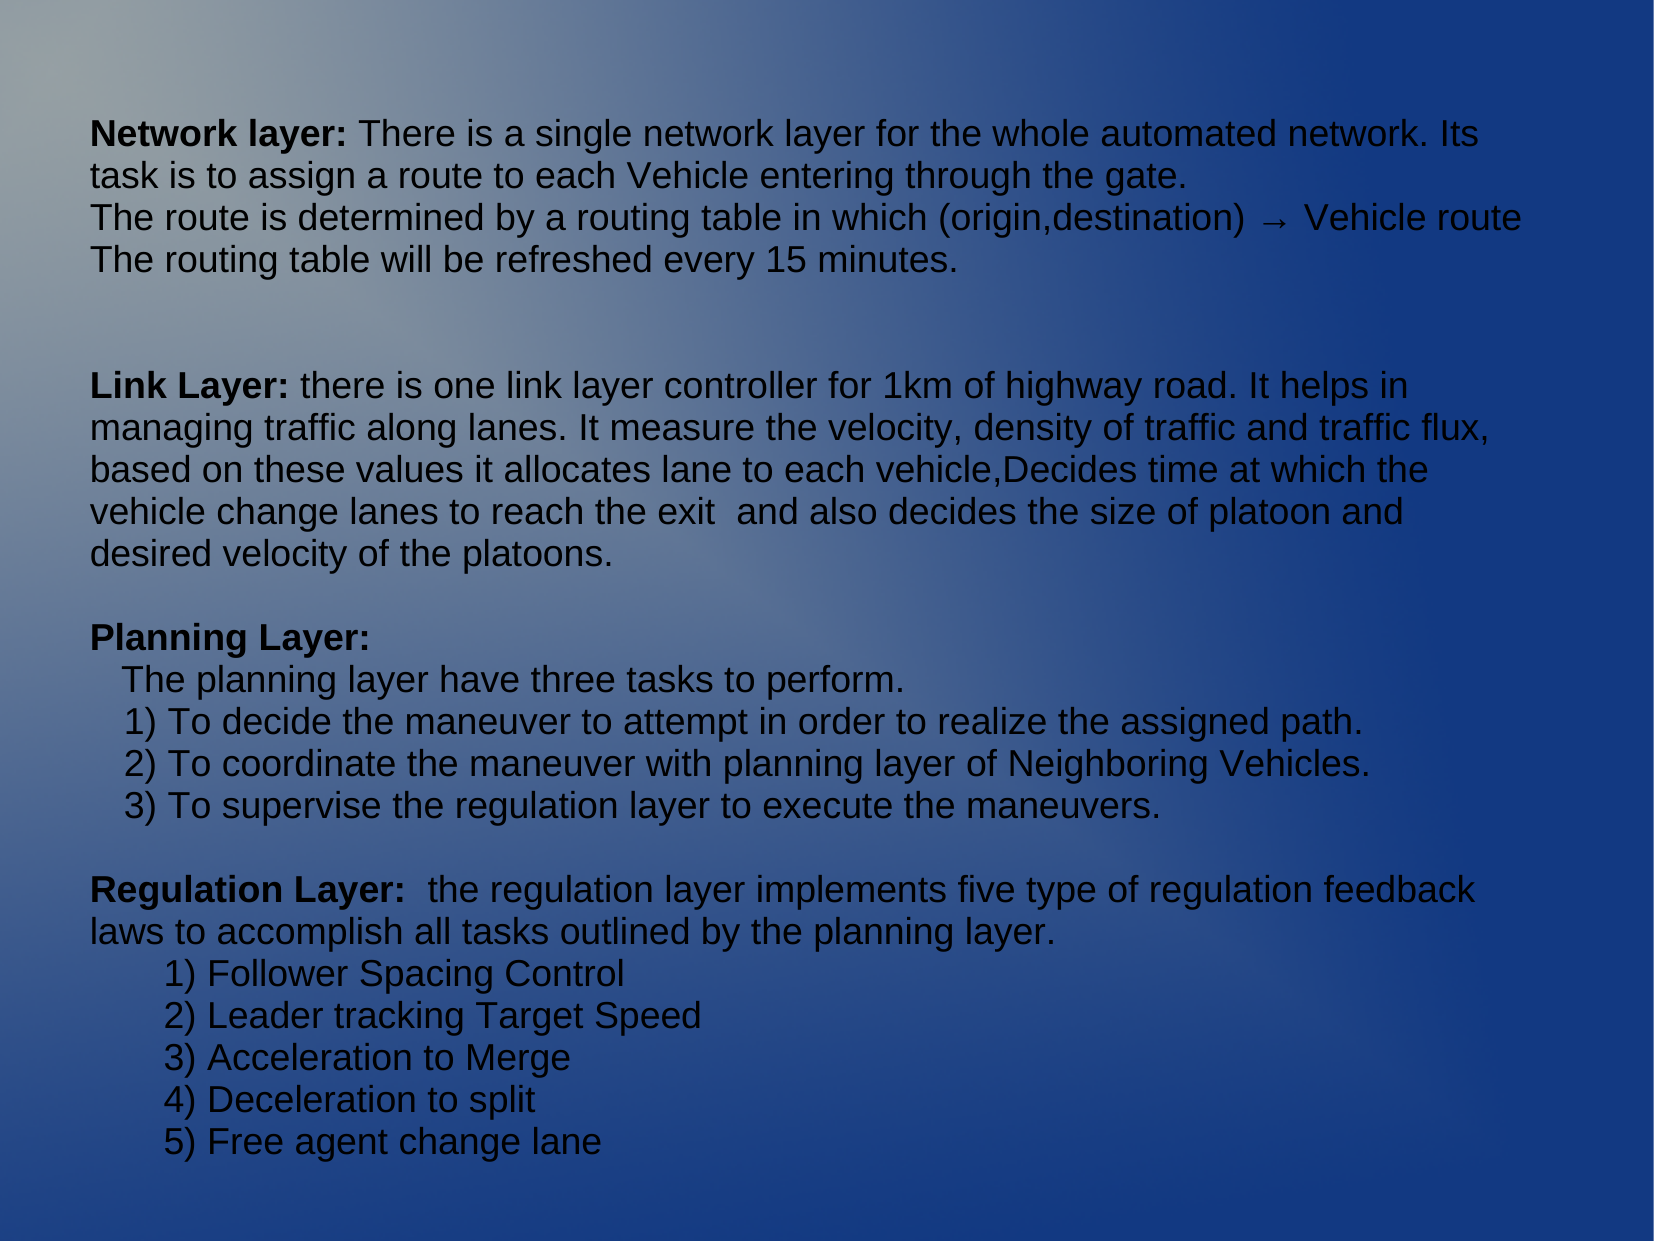

Network layer: There is a single network layer for the whole automated network. Its task is to assign a route to each Vehicle entering through the gate.
The route is determined by a routing table in which (origin,destination) → Vehicle route
The routing table will be refreshed every 15 minutes.
Link Layer: there is one link layer controller for 1km of highway road. It helps in managing traffic along lanes. It measure the velocity, density of traffic and traffic flux, based on these values it allocates lane to each vehicle,Decides time at which the vehicle change lanes to reach the exit and also decides the size of platoon and desired velocity of the platoons.
Planning Layer:
 The planning layer have three tasks to perform.
 1) To decide the maneuver to attempt in order to realize the assigned path.
 2) To coordinate the maneuver with planning layer of Neighboring Vehicles.
 3) To supervise the regulation layer to execute the maneuvers.
Regulation Layer: the regulation layer implements five type of regulation feedback laws to accomplish all tasks outlined by the planning layer.
	1) Follower Spacing Control
	2) Leader tracking Target Speed
	3) Acceleration to Merge
	4) Deceleration to split
	5) Free agent change lane